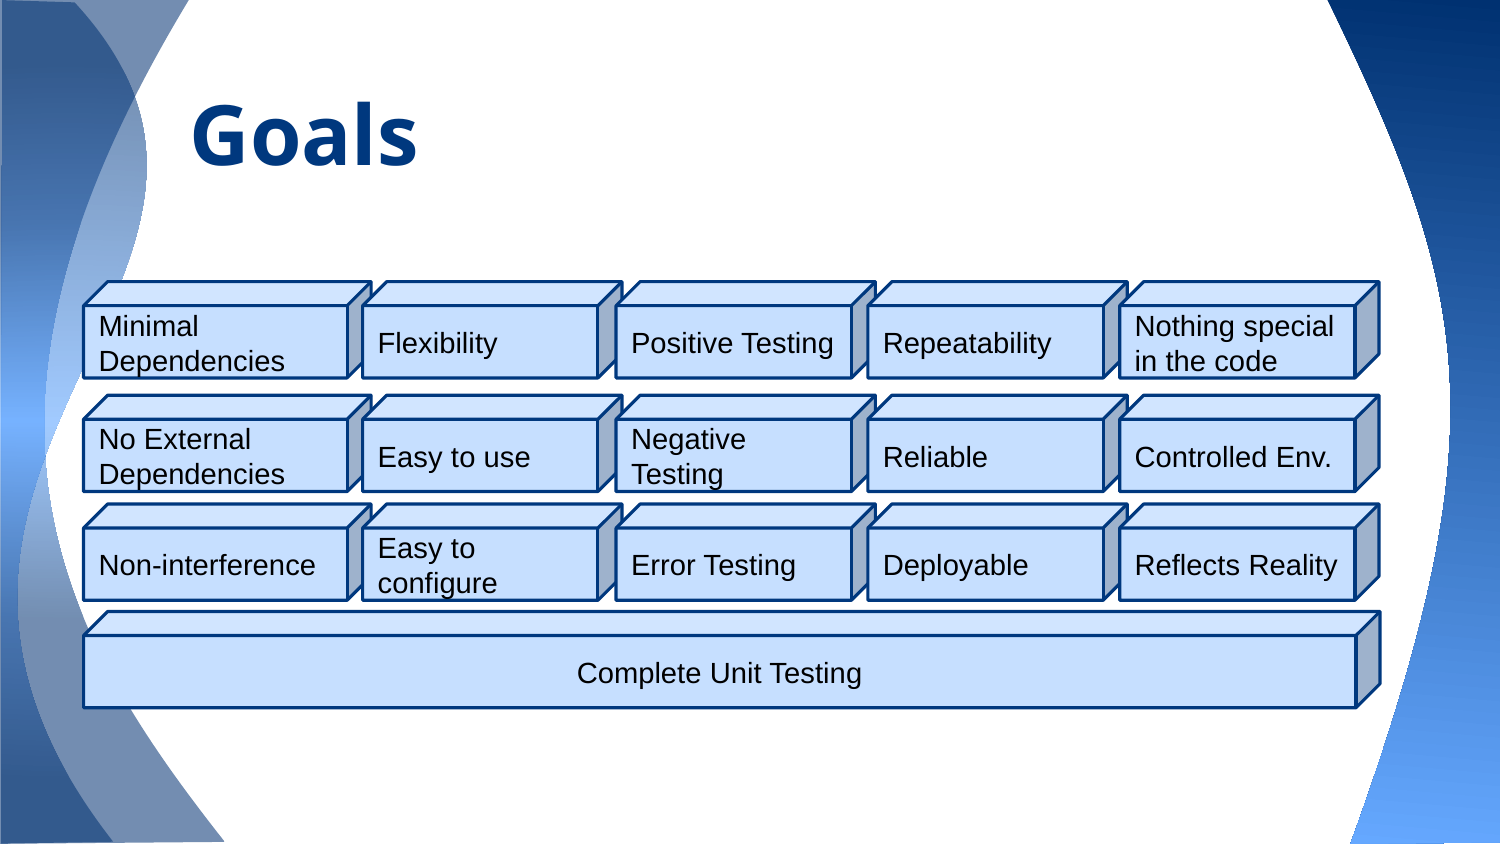

# Goals
Minimal Dependencies
No External Dependencies
Non-interference
Flexibility
Easy to use
Easy to configure
Positive Testing
Negative Testing
Error Testing
Repeatability
Reliable
Deployable
Nothing special in the code
Controlled Env.
Reflects Reality
Complete Unit Testing